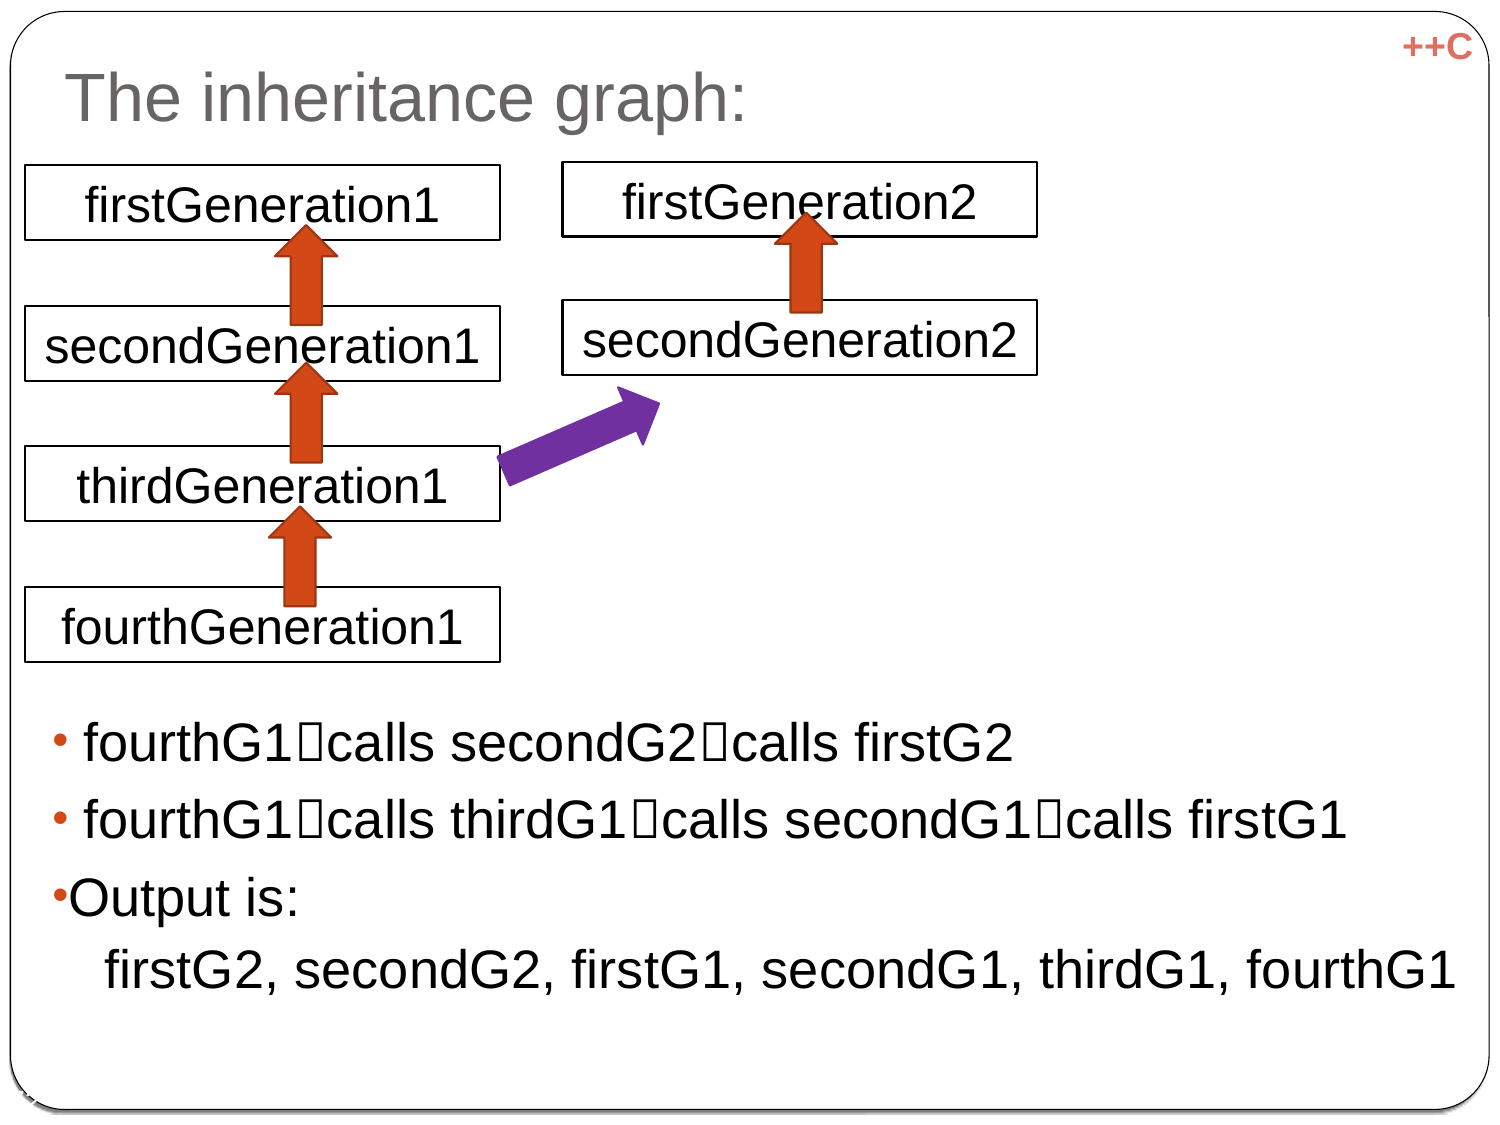

# The inheritance graph:
firstGeneration2
firstGeneration1
secondGeneration2
secondGeneration1
thirdGeneration1
fourthGeneration1
 fourthG1calls secondG2calls firstG2
 fourthG1calls thirdG1calls secondG1calls firstG1
Output is:
firstG2, secondG2, firstG1, secondG1, thirdG1, fourthG1